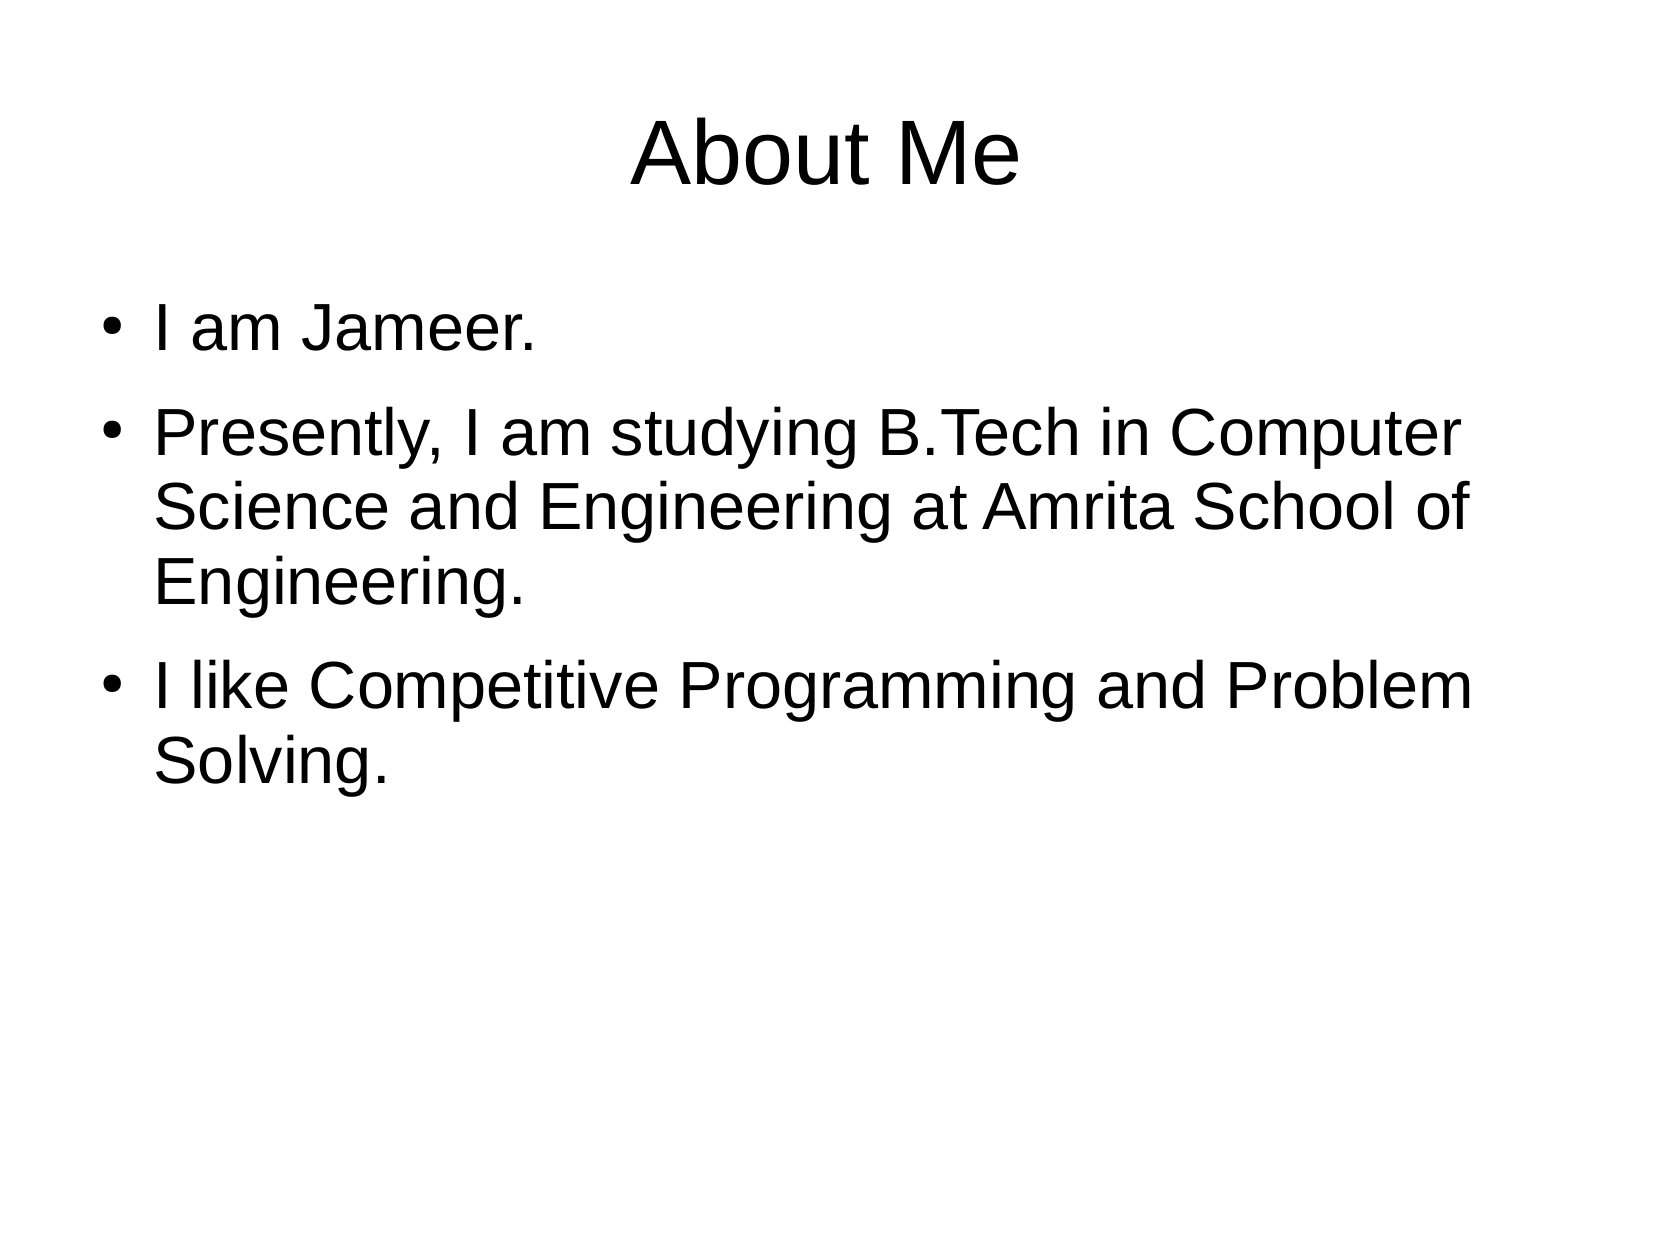

# About Me
I am Jameer.
Presently, I am studying B.Tech in Computer Science and Engineering at Amrita School of Engineering.
I like Competitive Programming and Problem Solving.